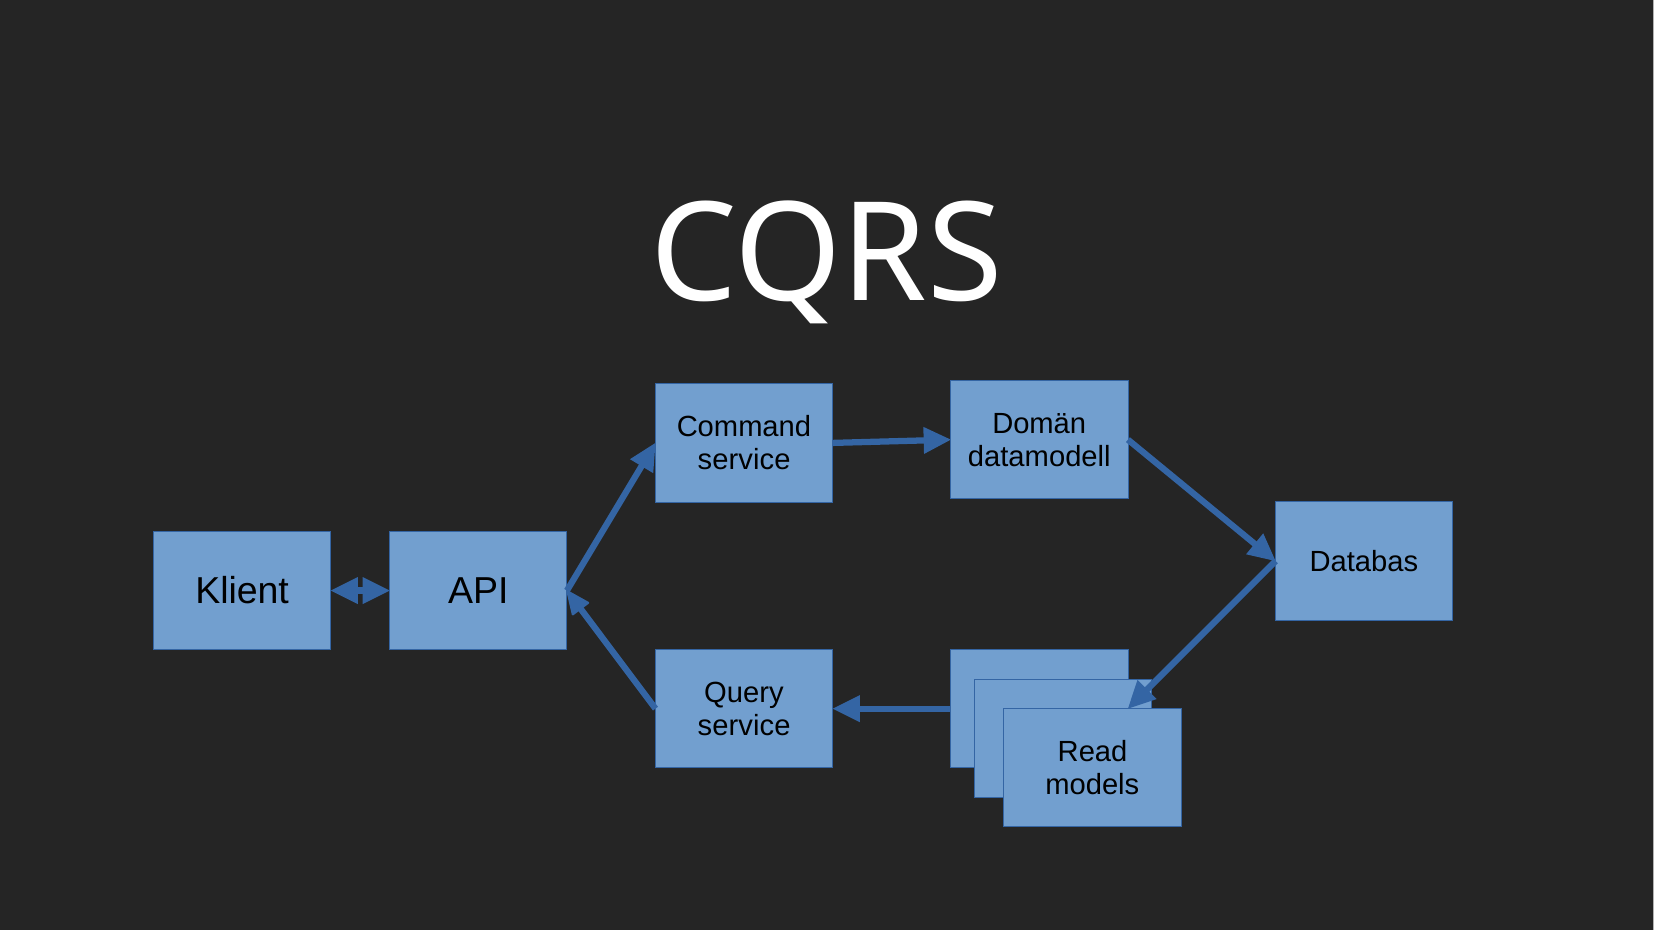

# CQRS
Domän
datamodell
Command
service
Databas
Klient
API
Query
service
Read models
Read models
Read models